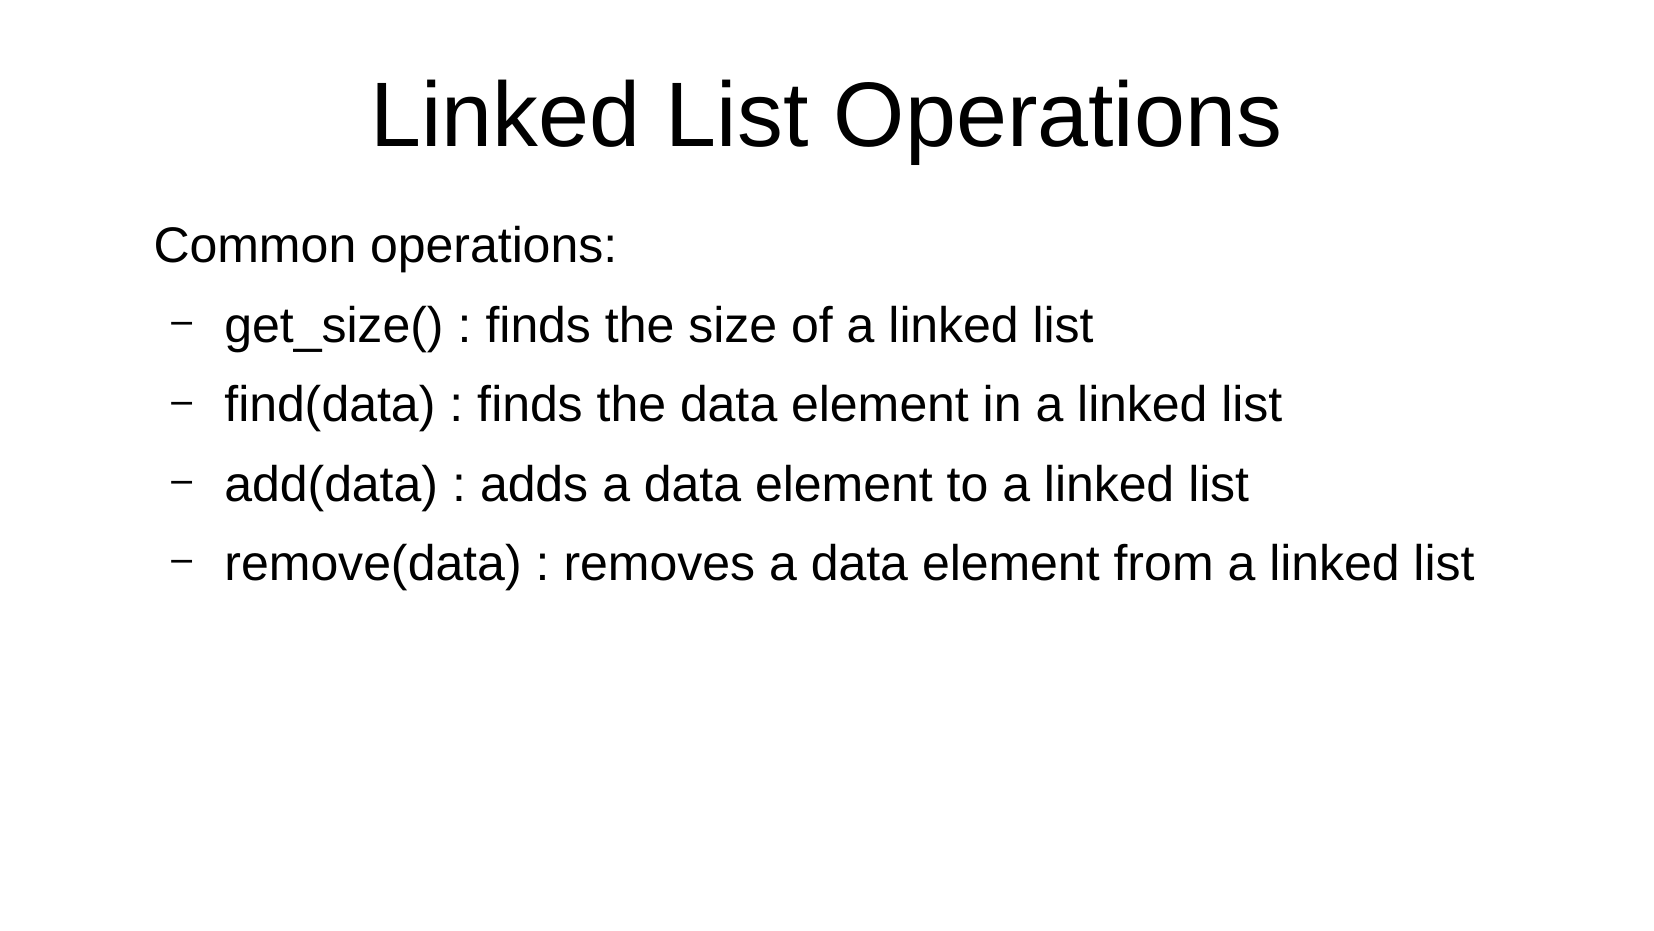

# Linked List Operations
Common operations:
get_size() : finds the size of a linked list
find(data) : finds the data element in a linked list
add(data) : adds a data element to a linked list
remove(data) : removes a data element from a linked list